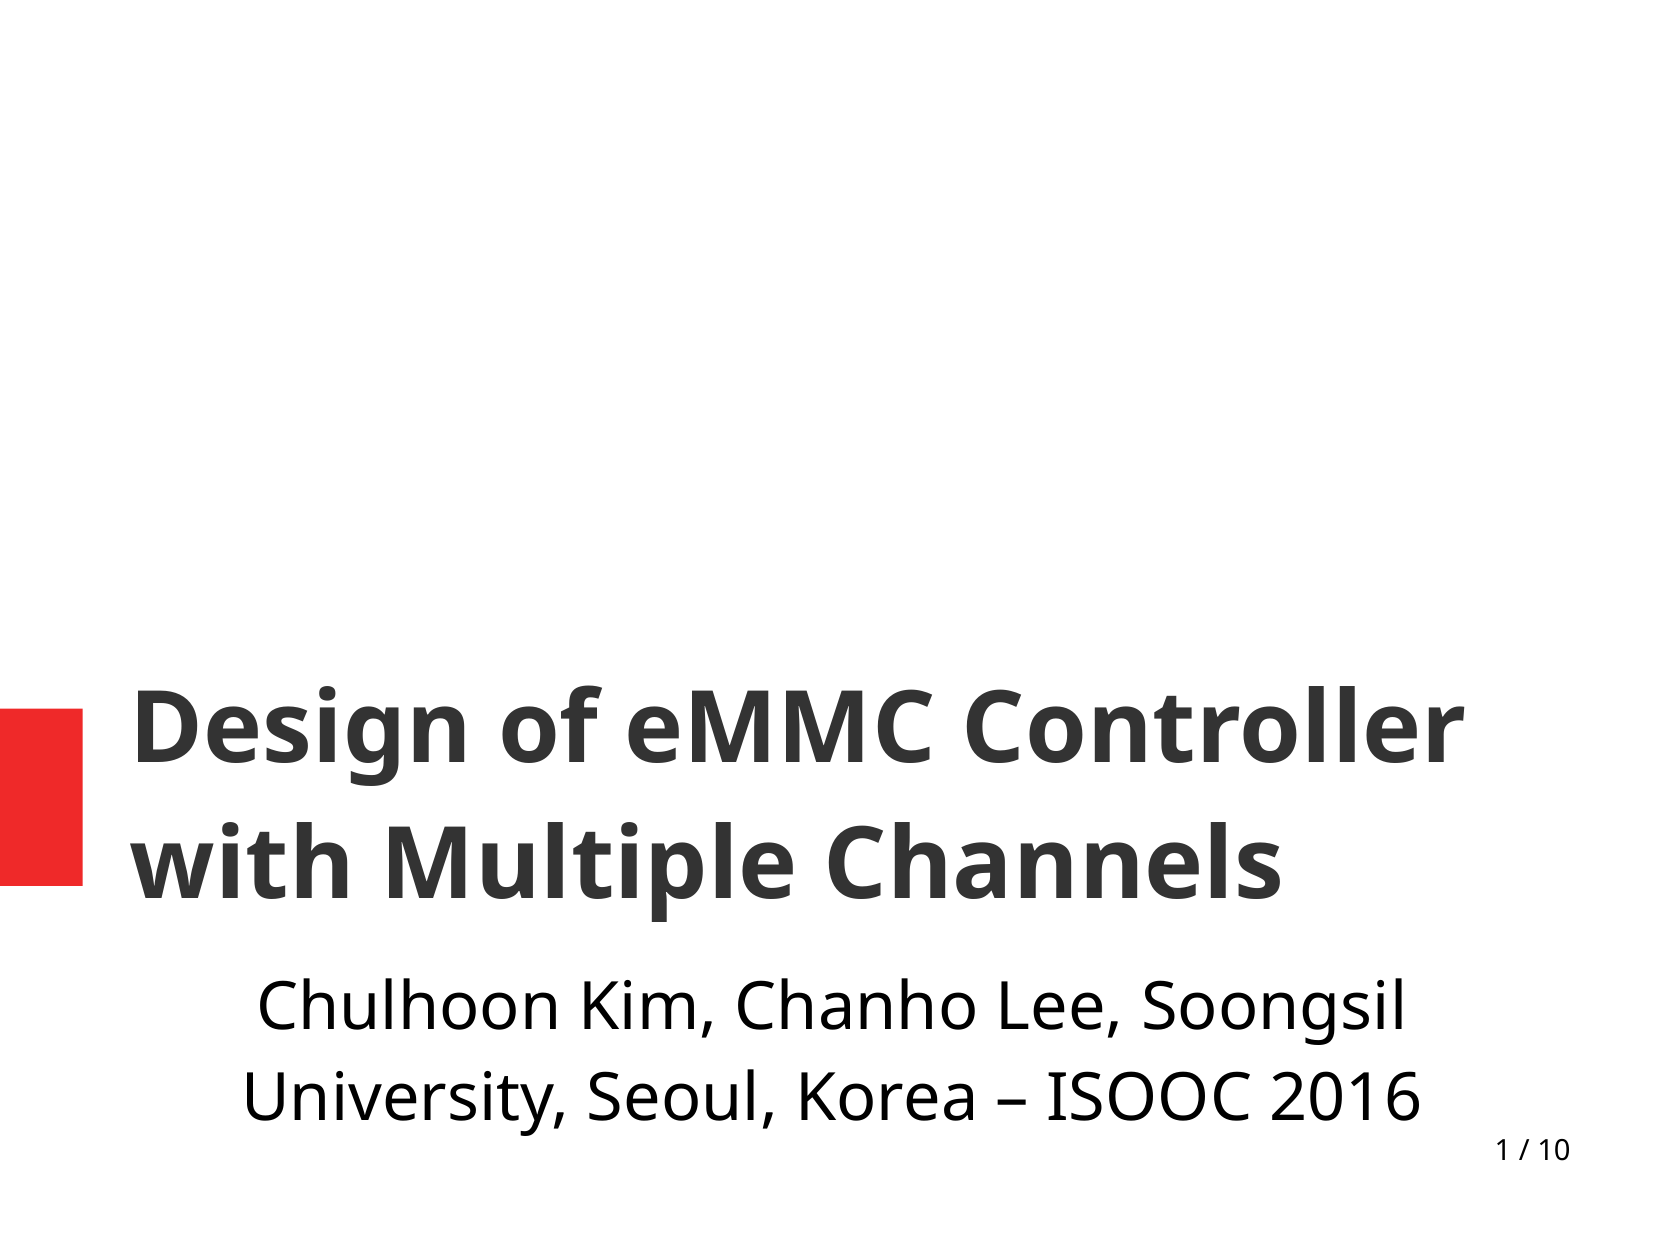

# Design of eMMC Controller with Multiple Channels
Chulhoon Kim, Chanho Lee, Soongsil University, Seoul, Korea – ISOOC 2016
1